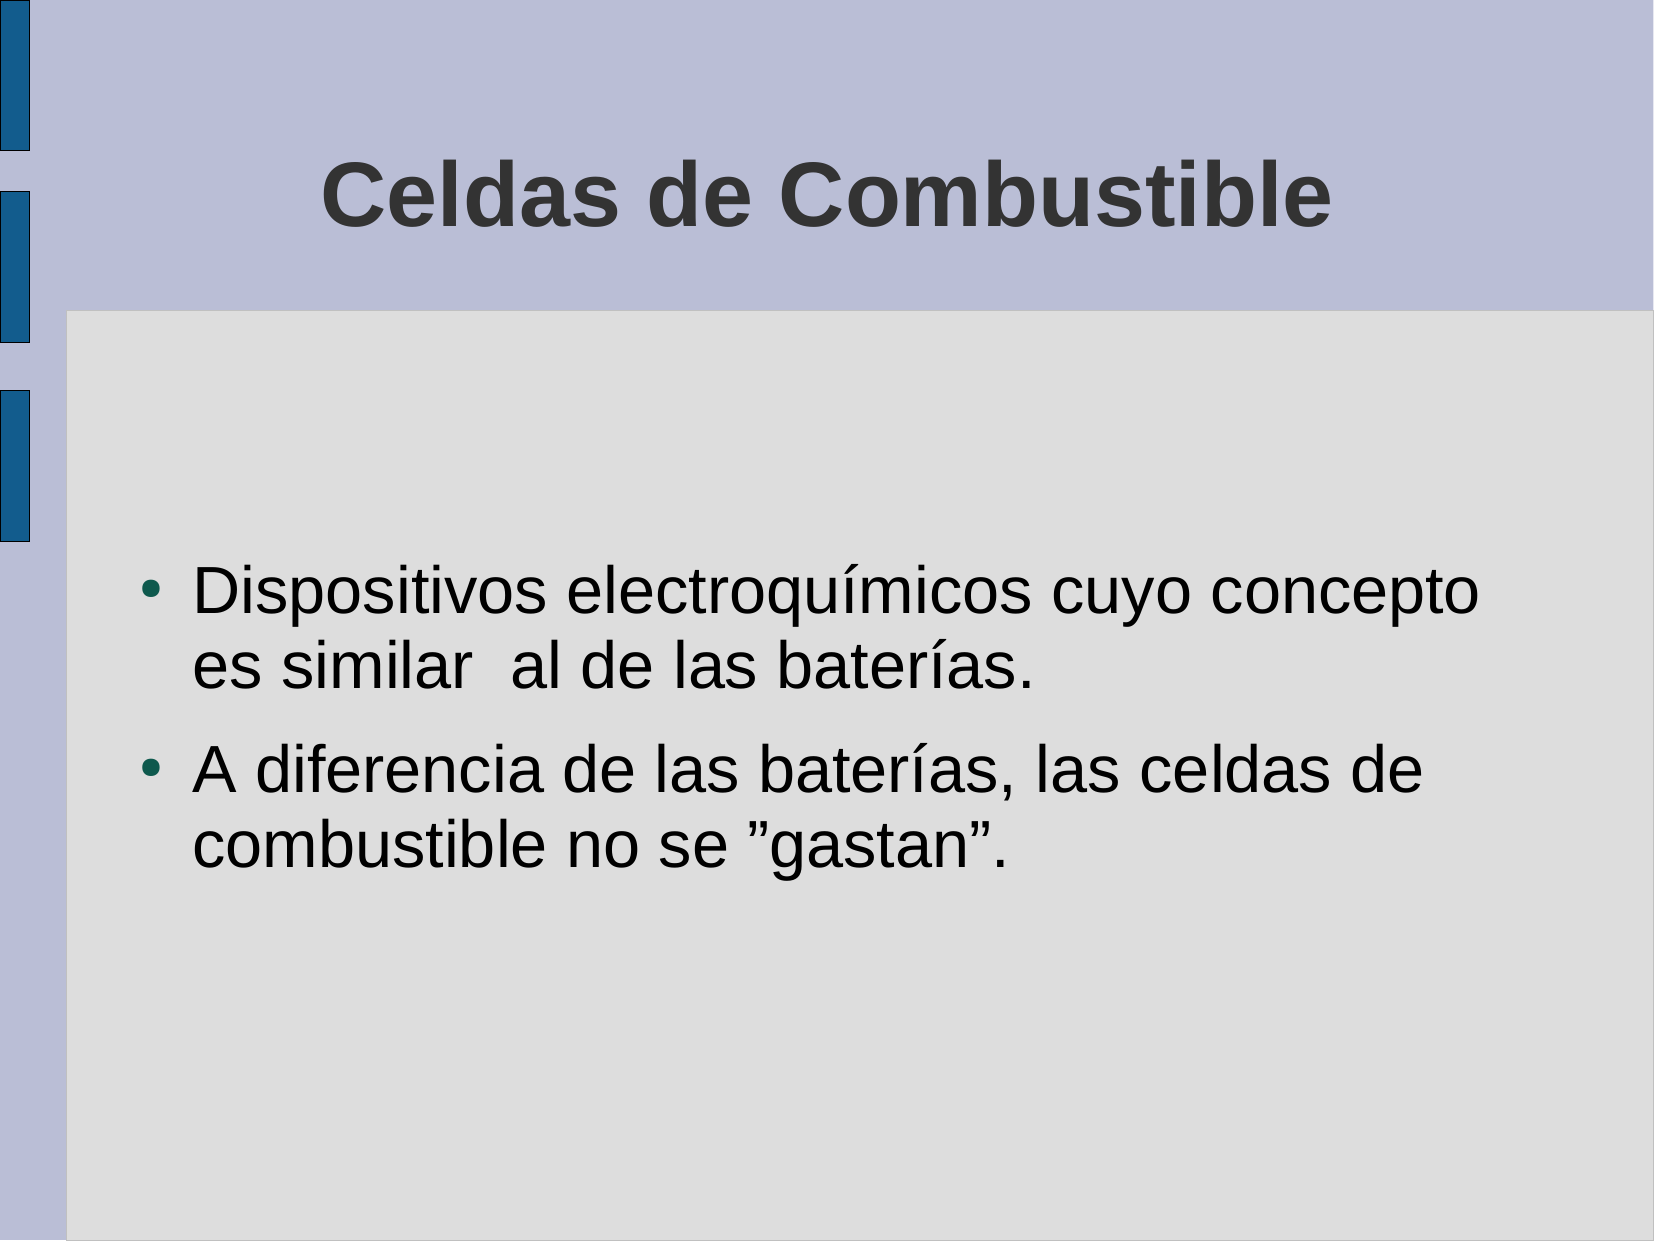

# Celdas de Combustible
Dispositivos electroquímicos cuyo concepto es similar al de las baterías.
A diferencia de las baterías, las celdas de combustible no se ”gastan”.